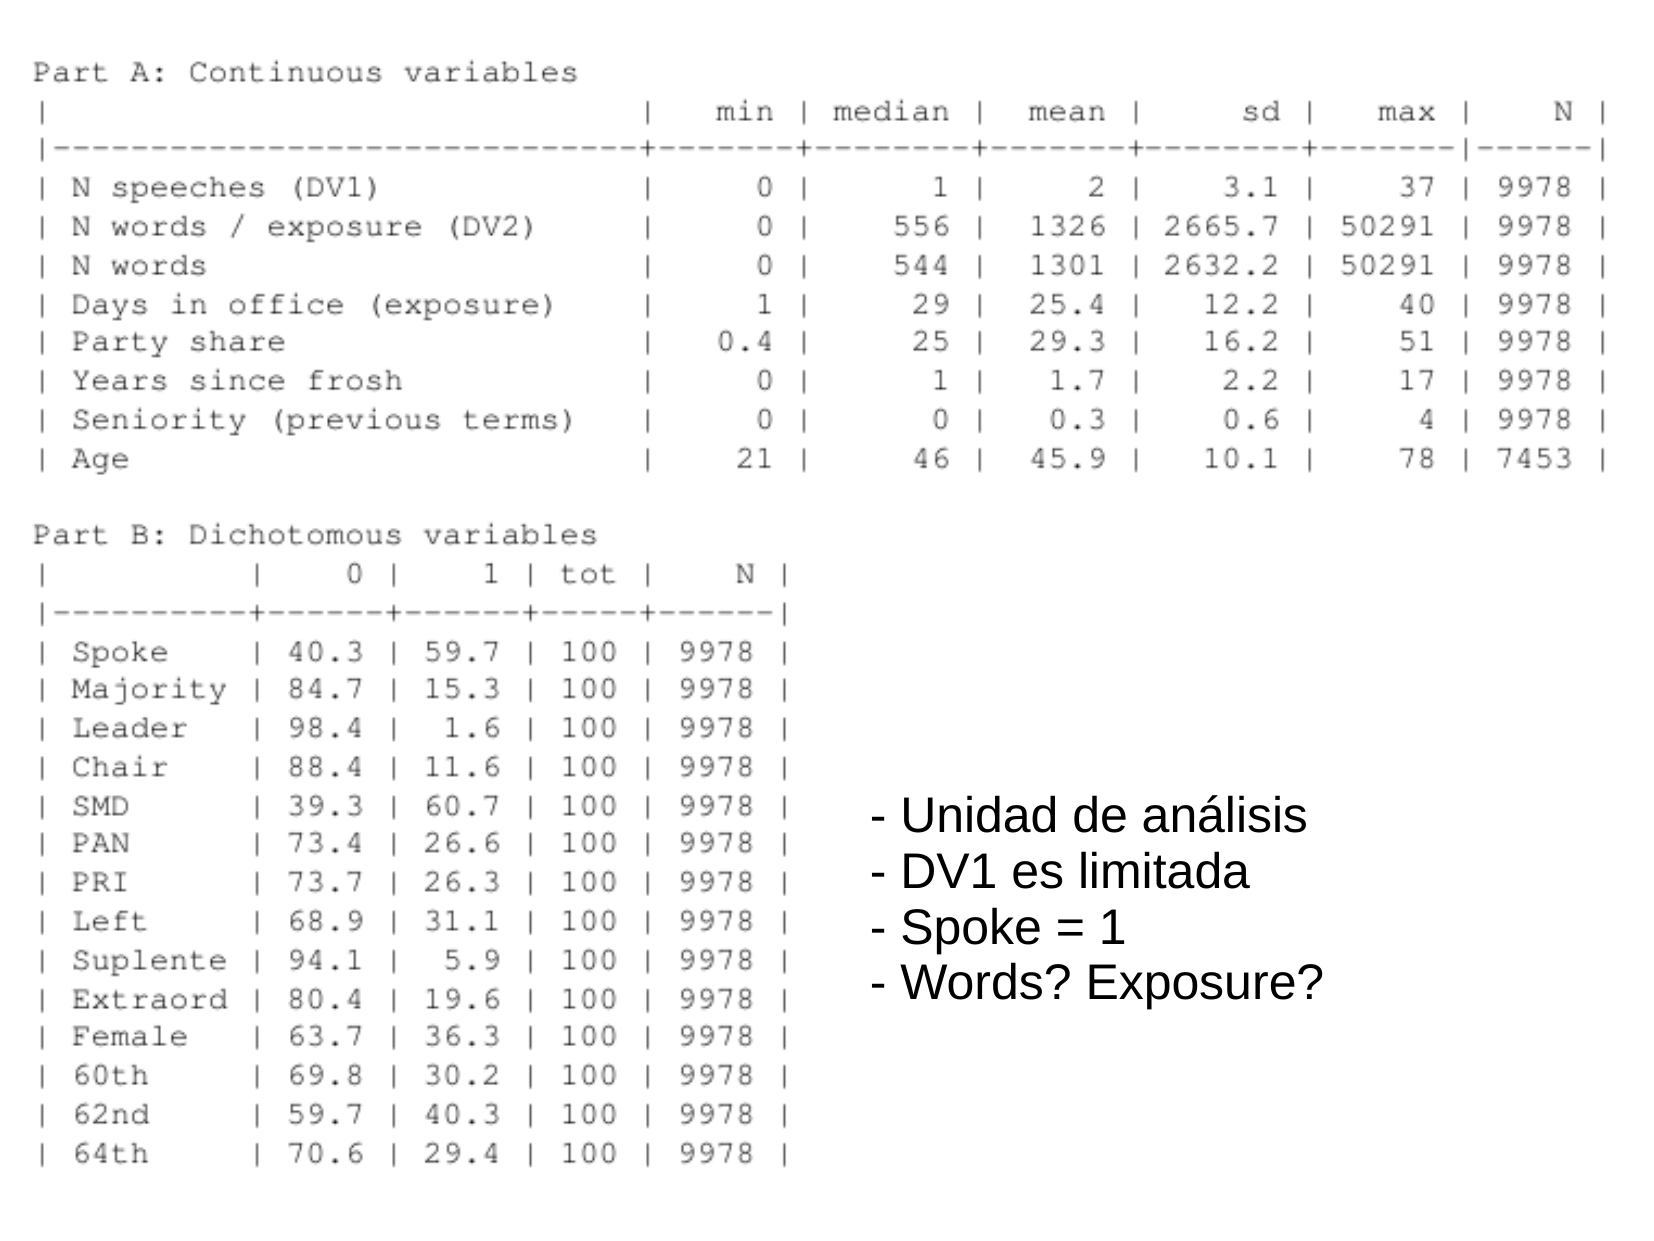

#
- Unidad de análisis
- DV1 es limitada
- Spoke = 1
- Words? Exposure?